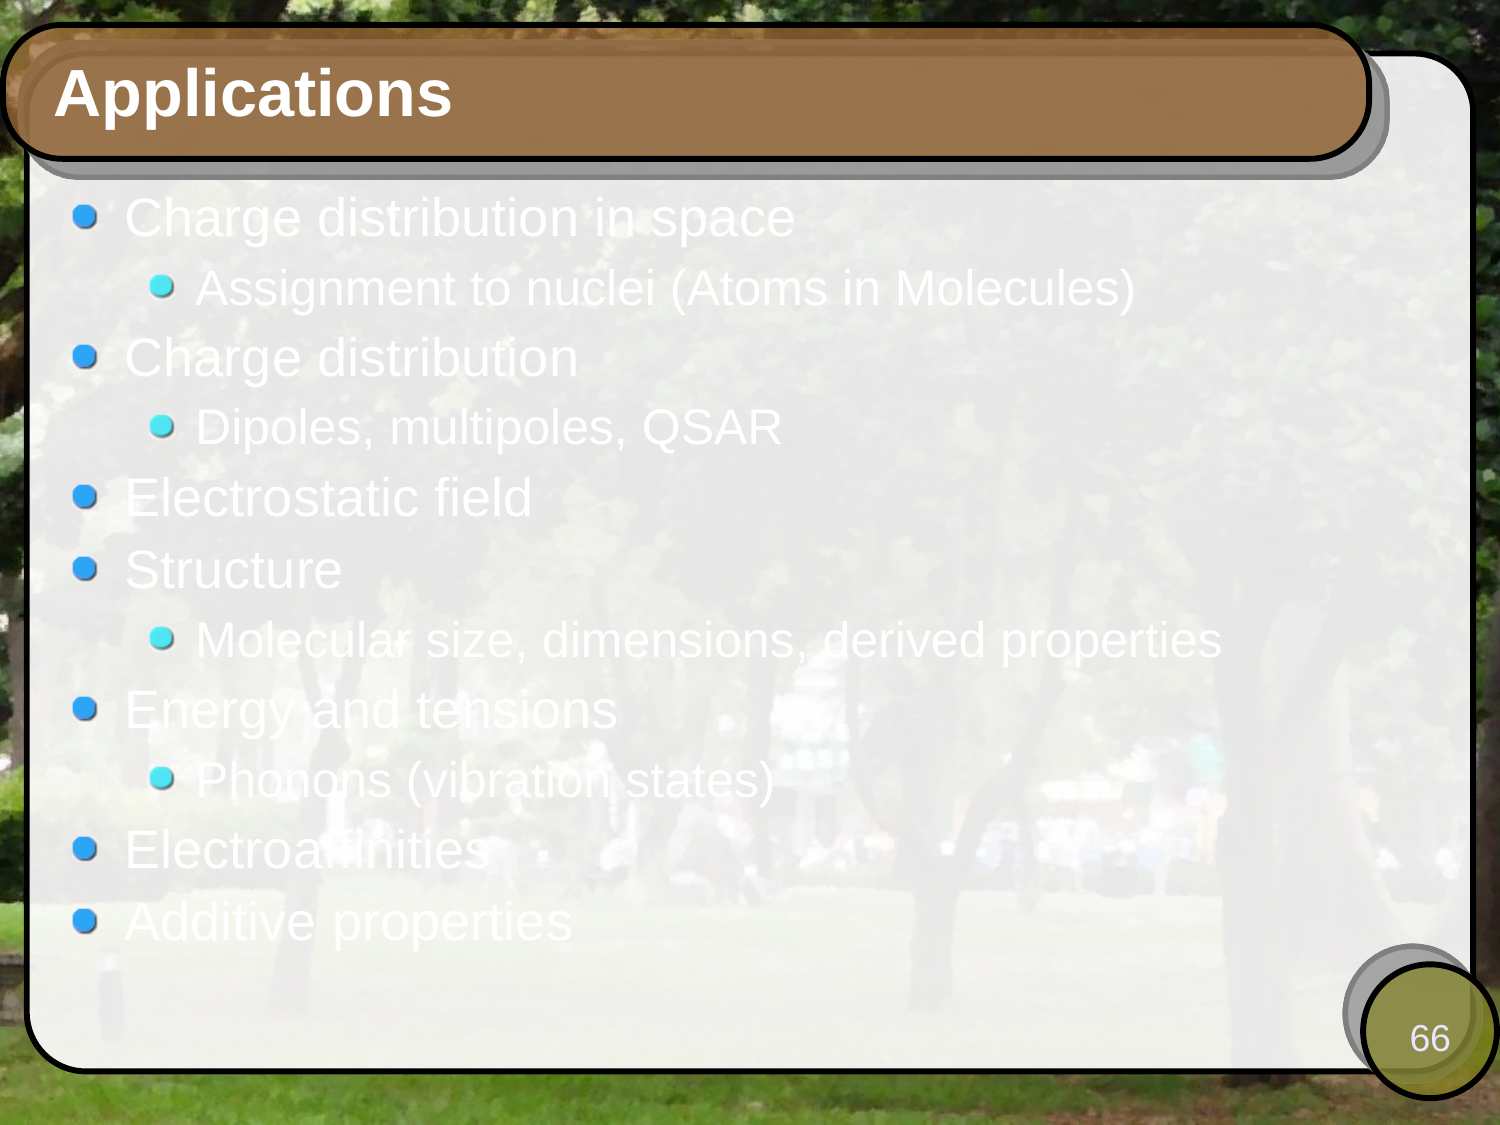

# Applications
Charge distribution in space
Assignment to nuclei (Atoms in Molecules)
Charge distribution
Dipoles, multipoles, QSAR
Electrostatic field
Structure
Molecular size, dimensions, derived properties
Energy and tensions
Phonons (vibration states)
Electroaffinities
Additive properties
66